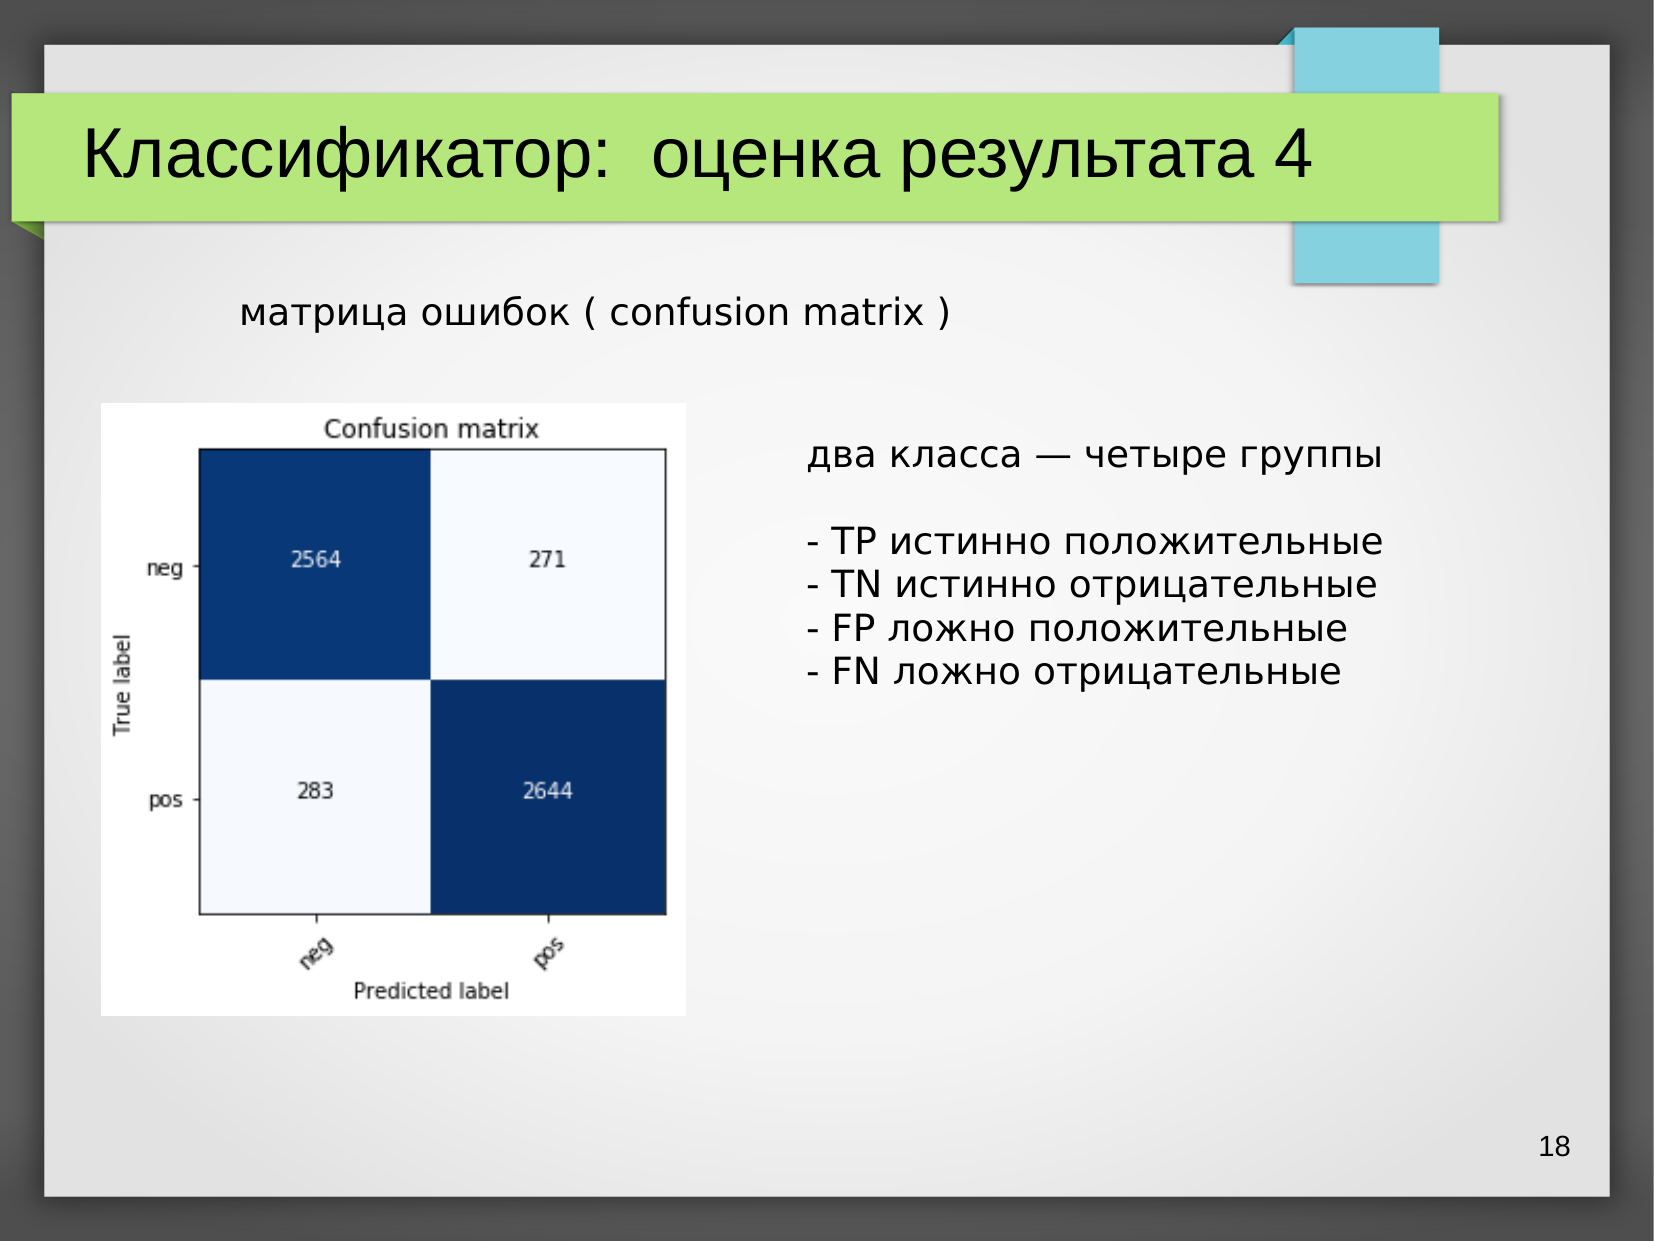

# Классификатор: оценка результата 4
матрица ошибок ( confusion matrix )
два класса — четыре группы
- TP истинно положительные
- TN истинно отрицательные
- FP ложно положительные
- FN ложно отрицательные
18